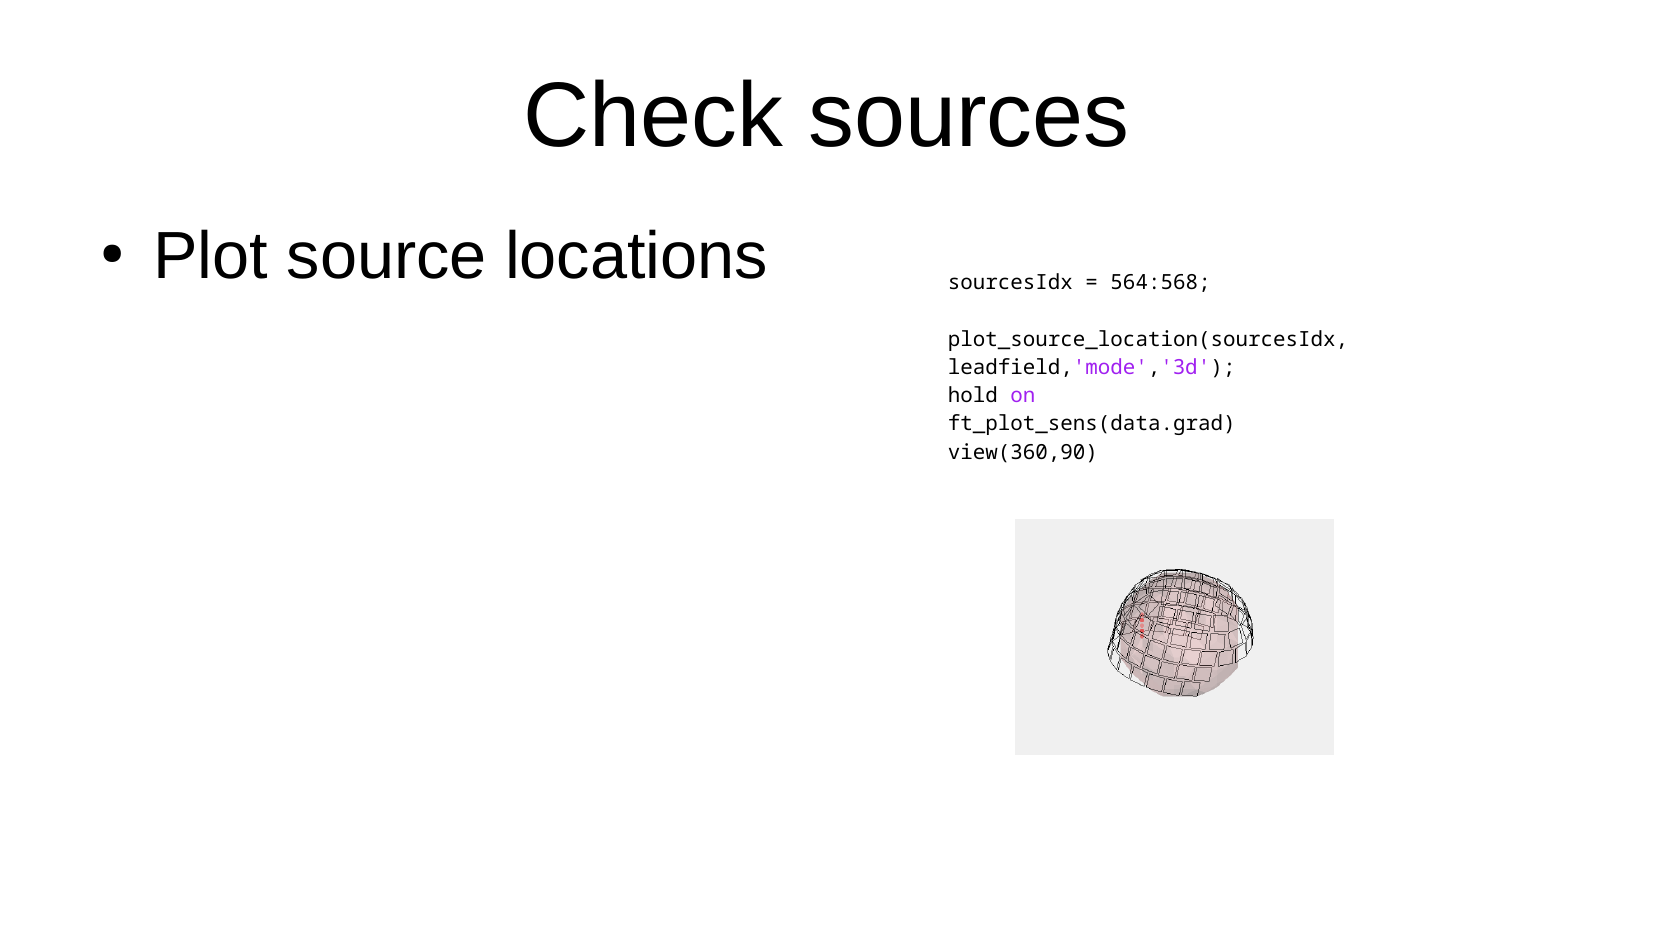

# Check sources
Plot source locations
sourcesIdx = 564:568;
plot_source_location(sourcesIdx, leadfield,'mode','3d');
hold on
ft_plot_sens(data.grad)
view(360,90)